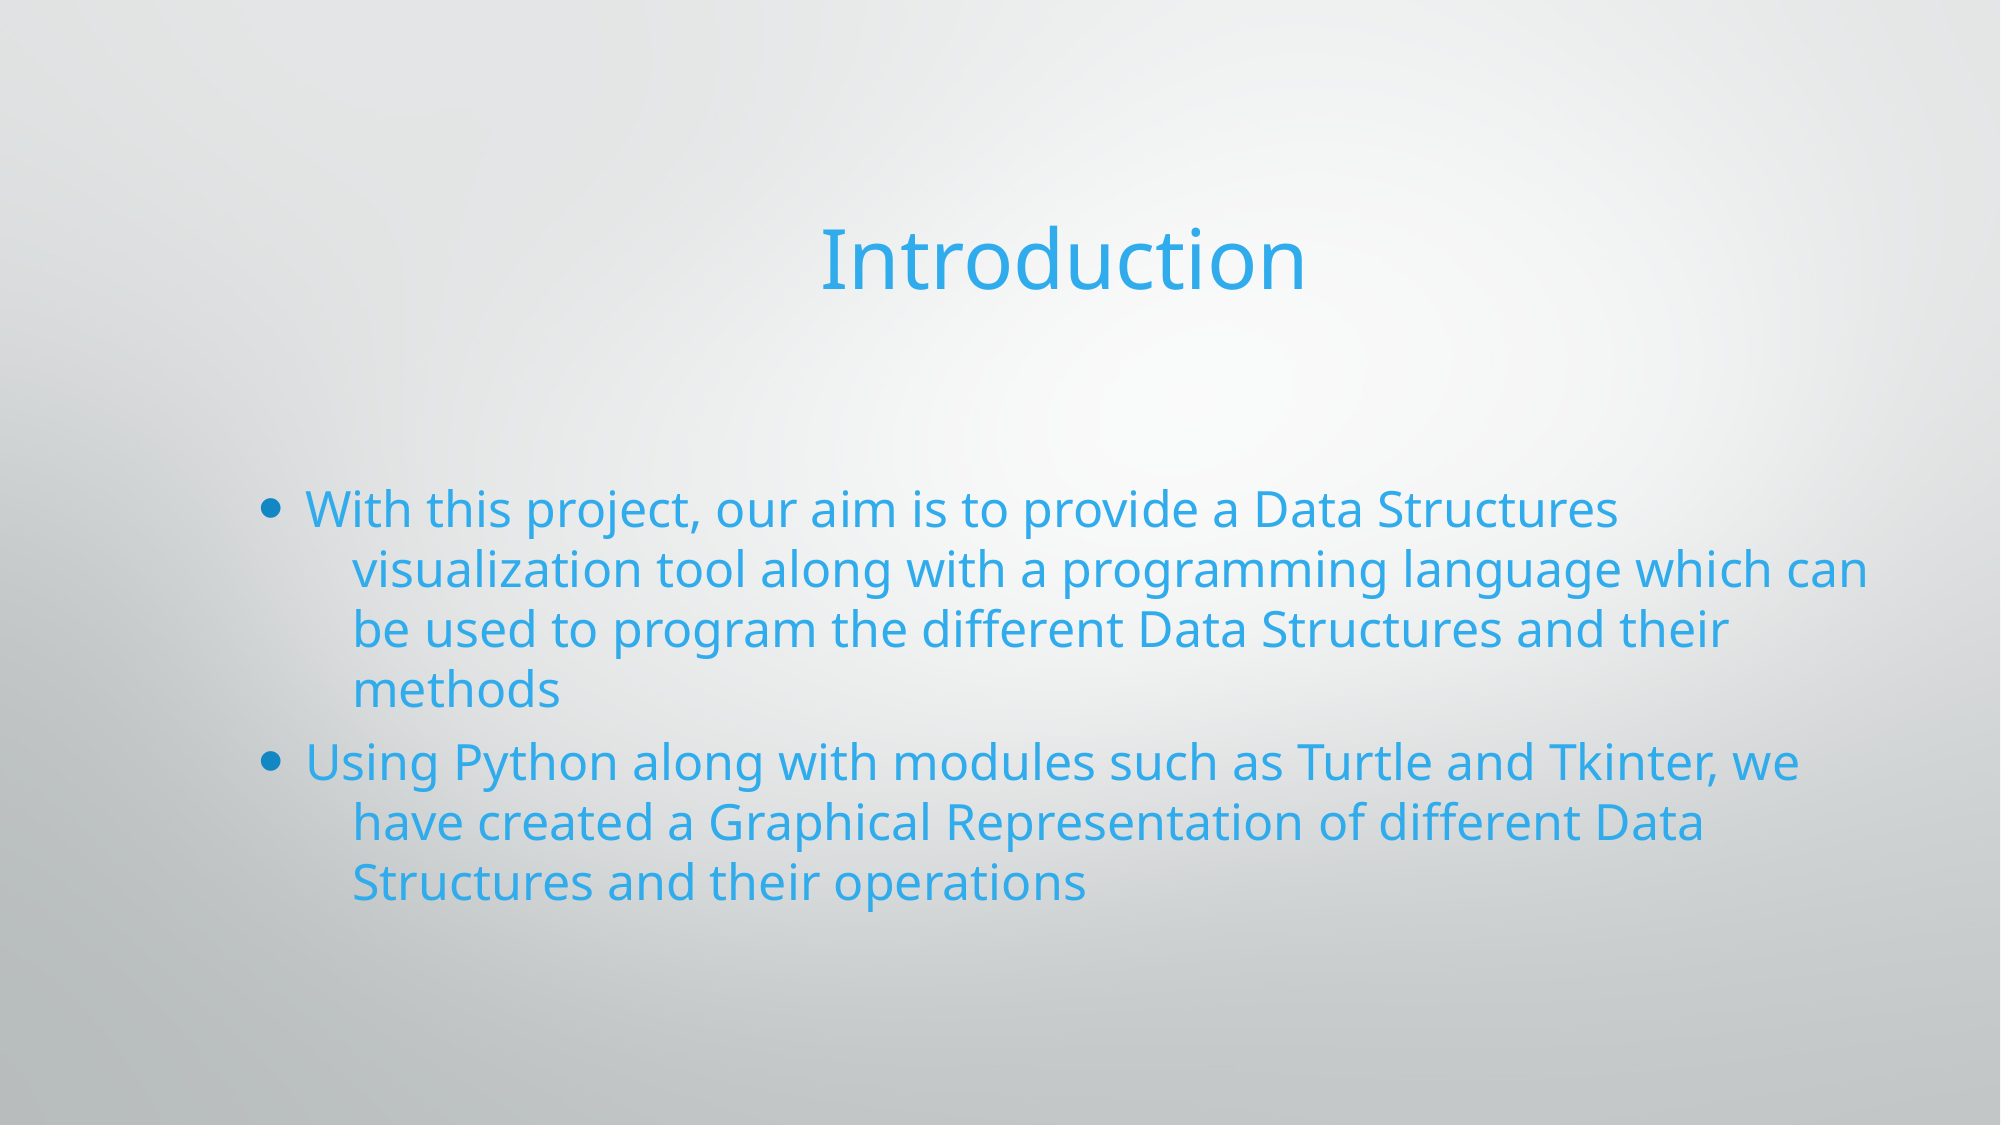

# Introduction
With this project, our aim is to provide a Data Structures visualization tool along with a programming language which can be used to program the different Data Structures and their methods
Using Python along with modules such as Turtle and Tkinter, we have created a Graphical Representation of different Data Structures and their operations